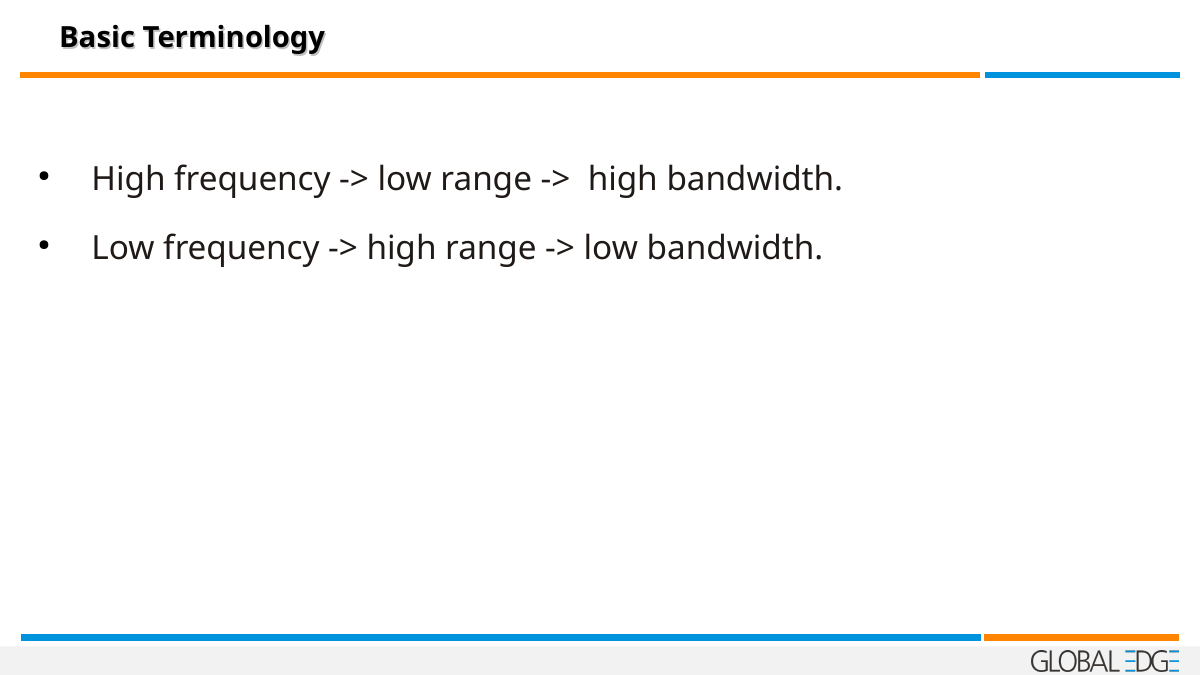

# Basic Terminology
High frequency -> low range -> high bandwidth.
Low frequency -> high range -> low bandwidth.